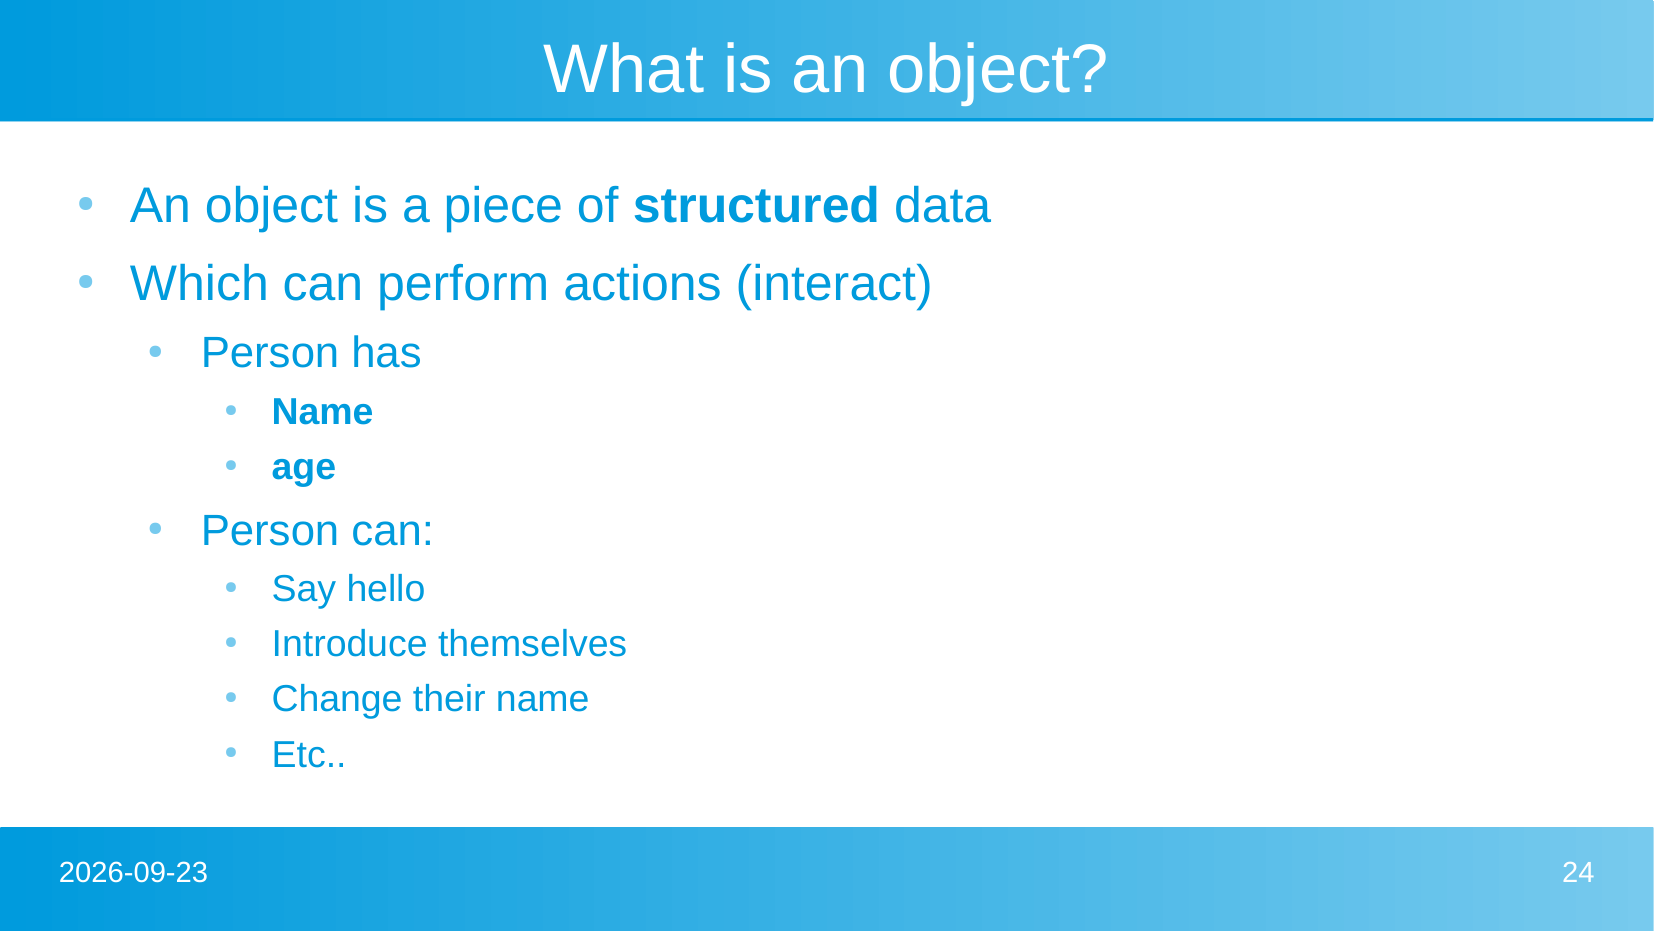

# What is an object?
An object is a piece of structured data
Which can perform actions (interact)
Person has
Name
age
Person can:
Say hello
Introduce themselves
Change their name
Etc..
24